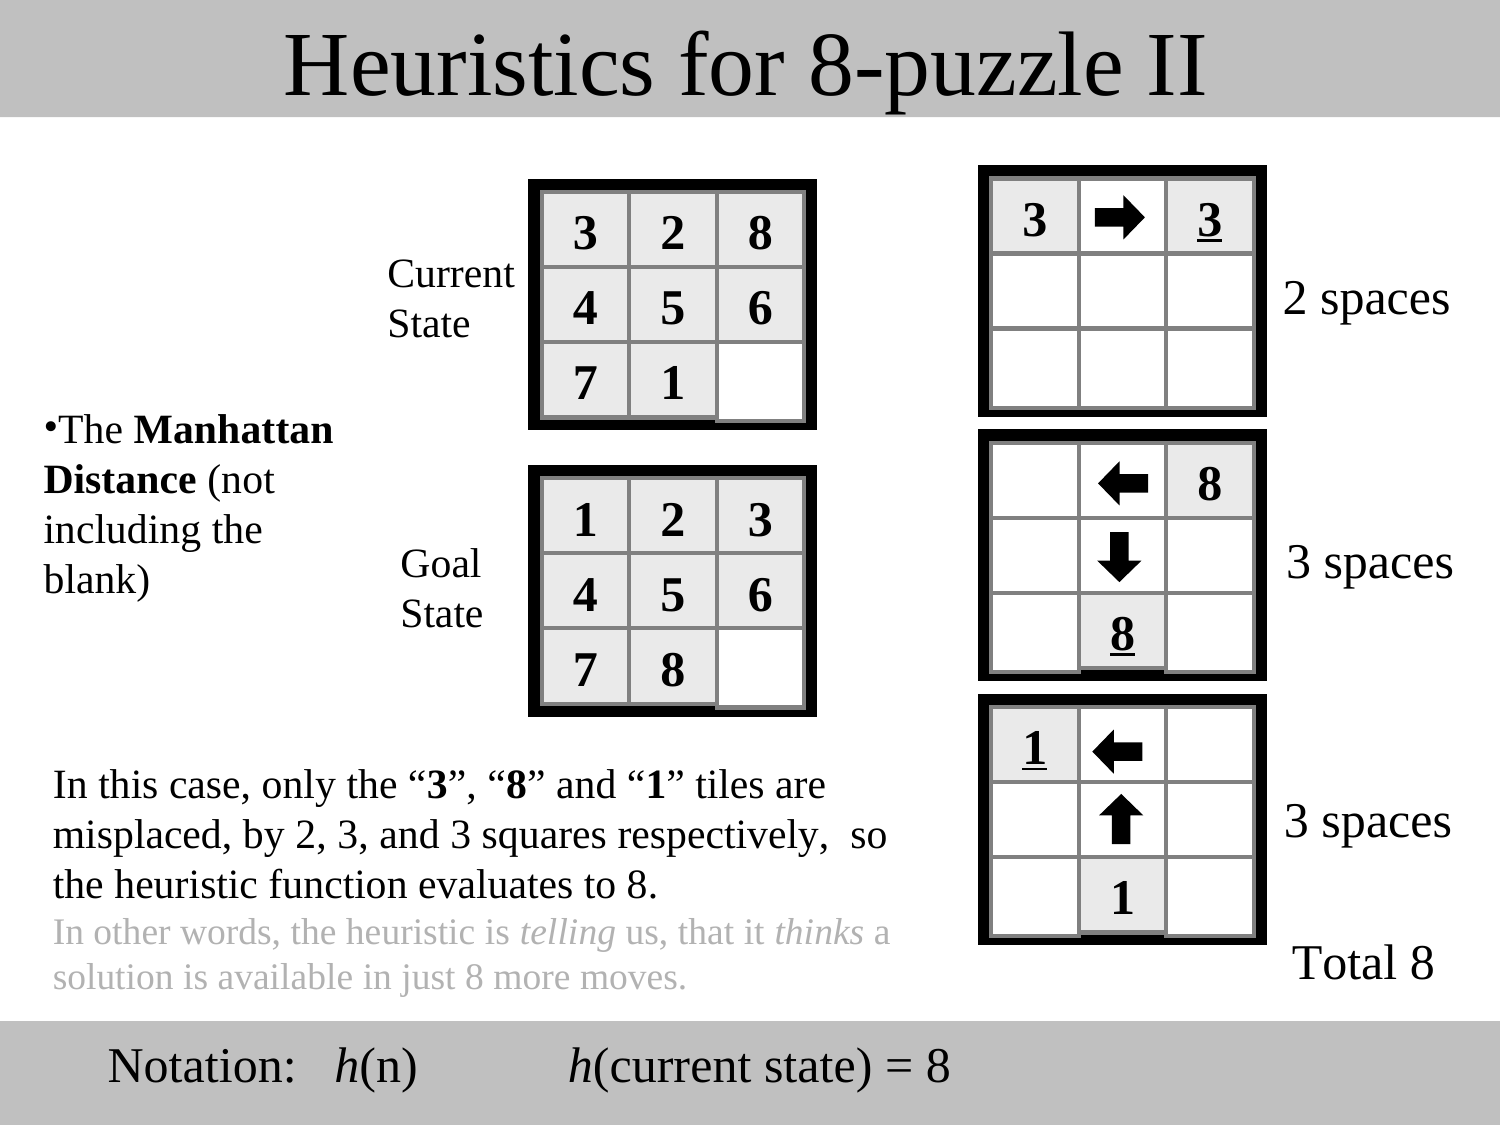

# Heuristics for 8-puzzle II
3
3
3
2
8
4
5
6
7
1
Current State
2 spaces
The Manhattan Distance (not including the blank)
8
1
2
3
4
5
6
7
8
3 spaces
Goal State
8
1
In this case, only the “3”, “8” and “1” tiles are misplaced, by 2, 3, and 3 squares respectively, so the heuristic function evaluates to 8.
In other words, the heuristic is telling us, that it thinks a solution is available in just 8 more moves.
3 spaces
1
Total 8
Notation: h(n) h(current state) = 8